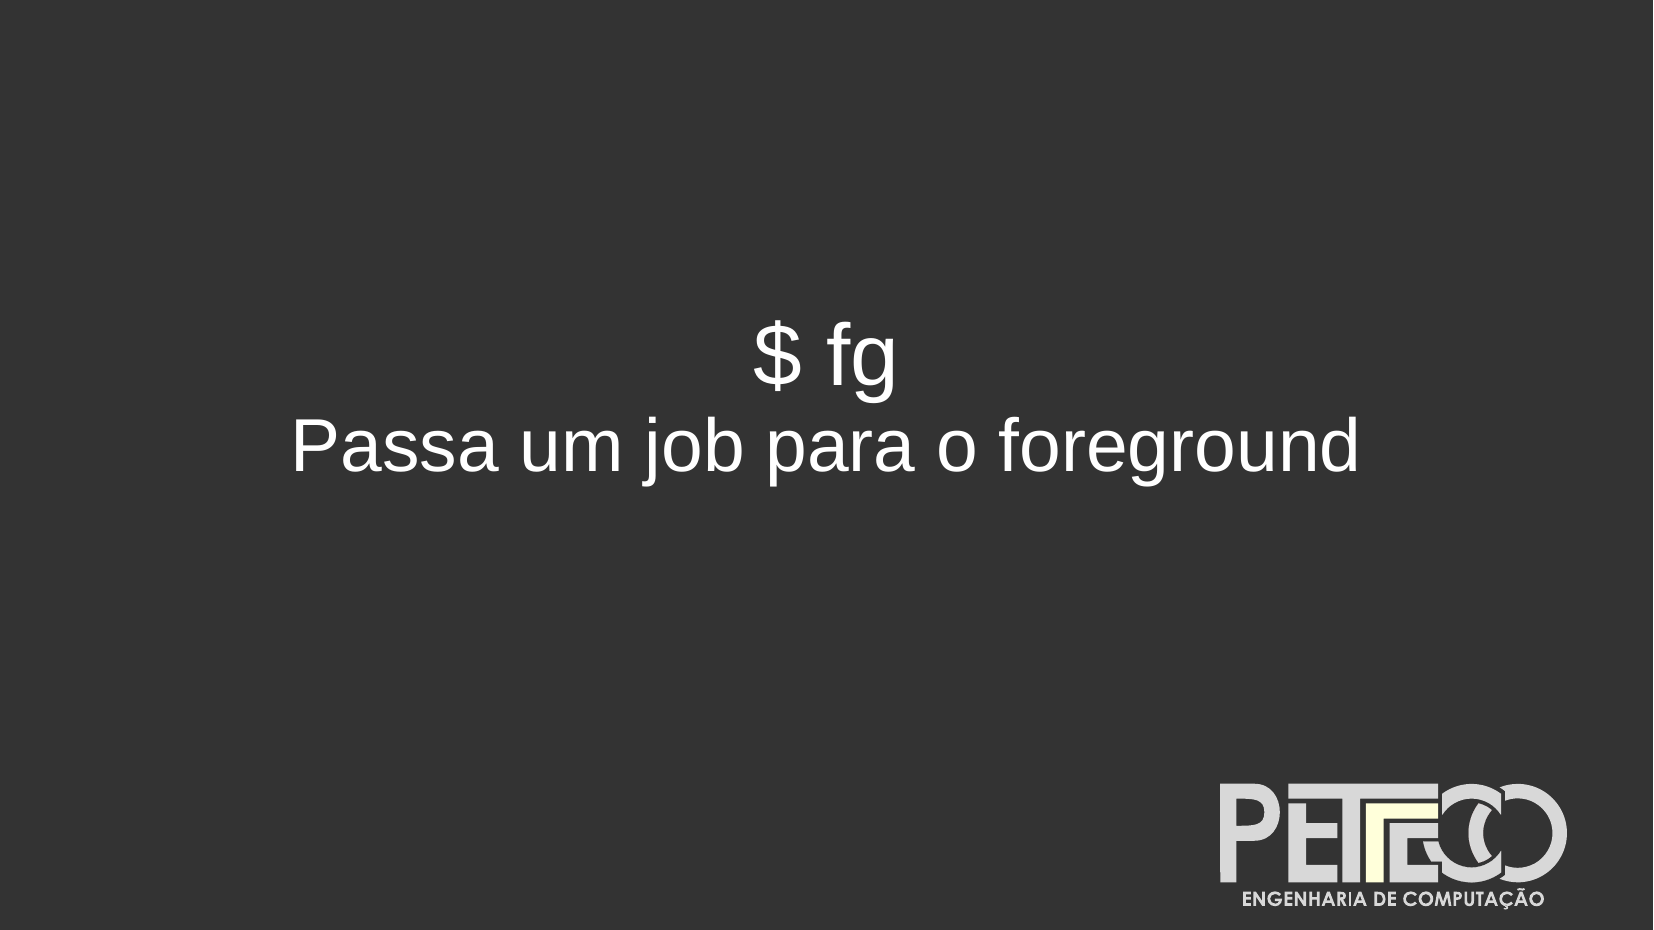

# $ fg
Passa um job para o foreground